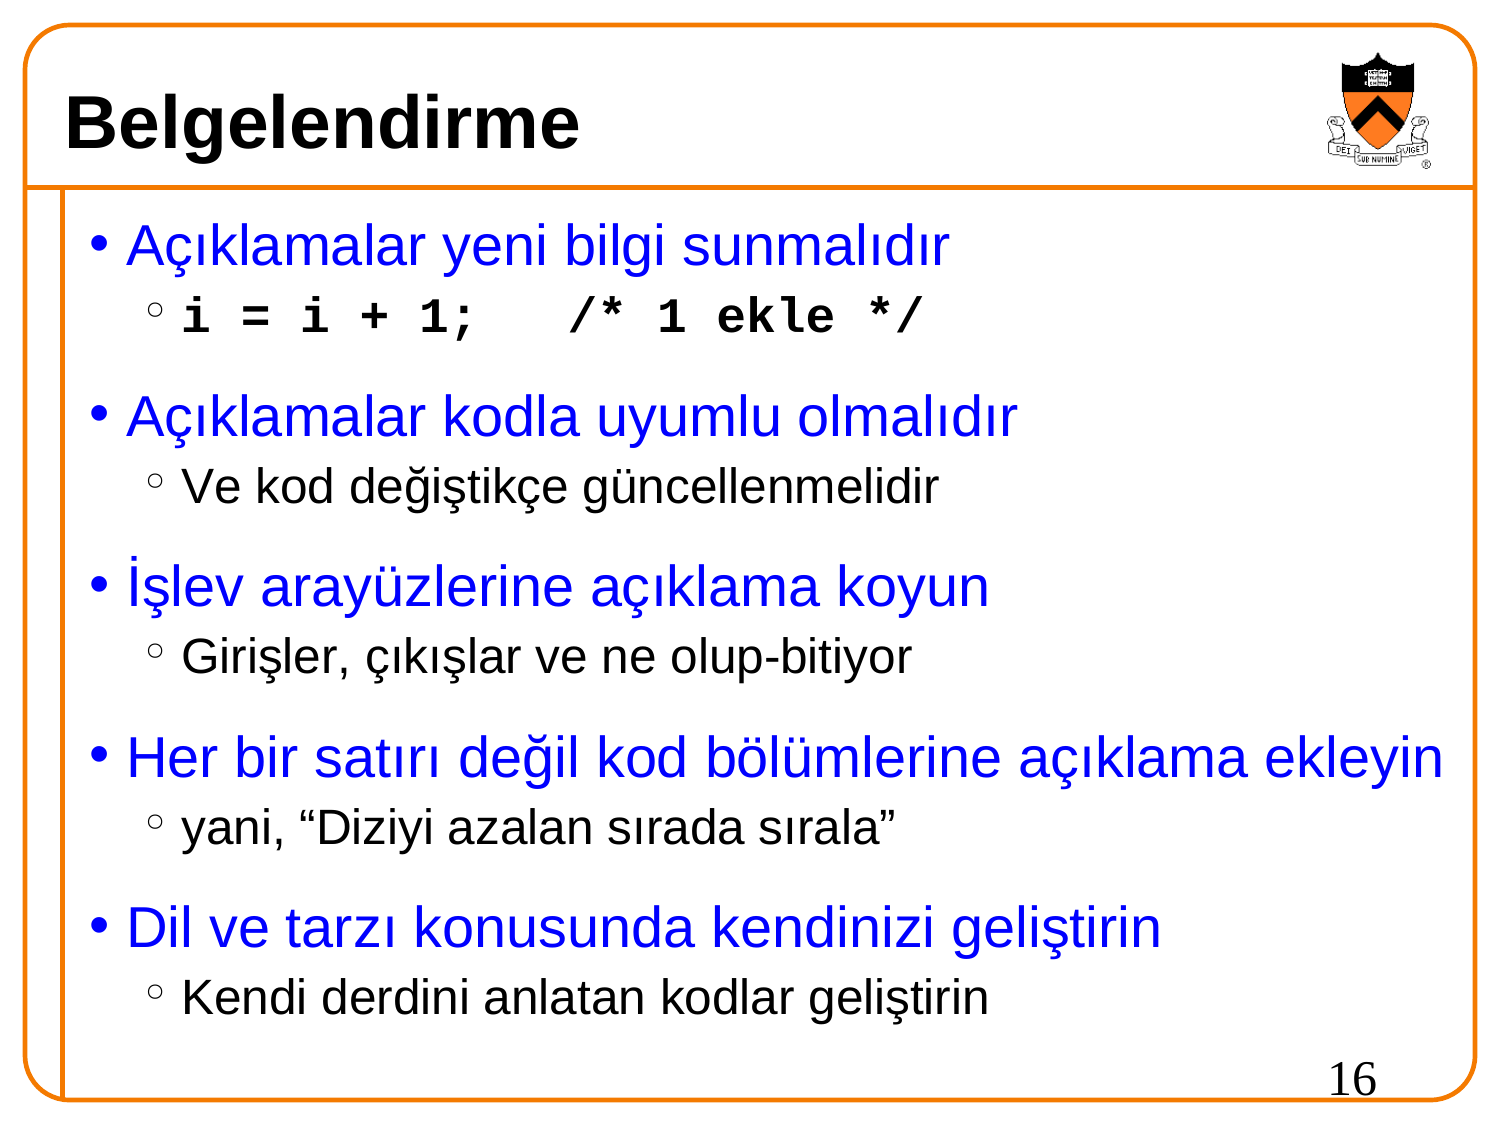

# Belgelendirme
Açıklamalar yeni bilgi sunmalıdır
i = i + 1; /* 1 ekle */
Açıklamalar kodla uyumlu olmalıdır
Ve kod değiştikçe güncellenmelidir
İşlev arayüzlerine açıklama koyun
Girişler, çıkışlar ve ne olup-bitiyor
Her bir satırı değil kod bölümlerine açıklama ekleyin
yani, “Diziyi azalan sırada sırala”
Dil ve tarzı konusunda kendinizi geliştirin
Kendi derdini anlatan kodlar geliştirin
16